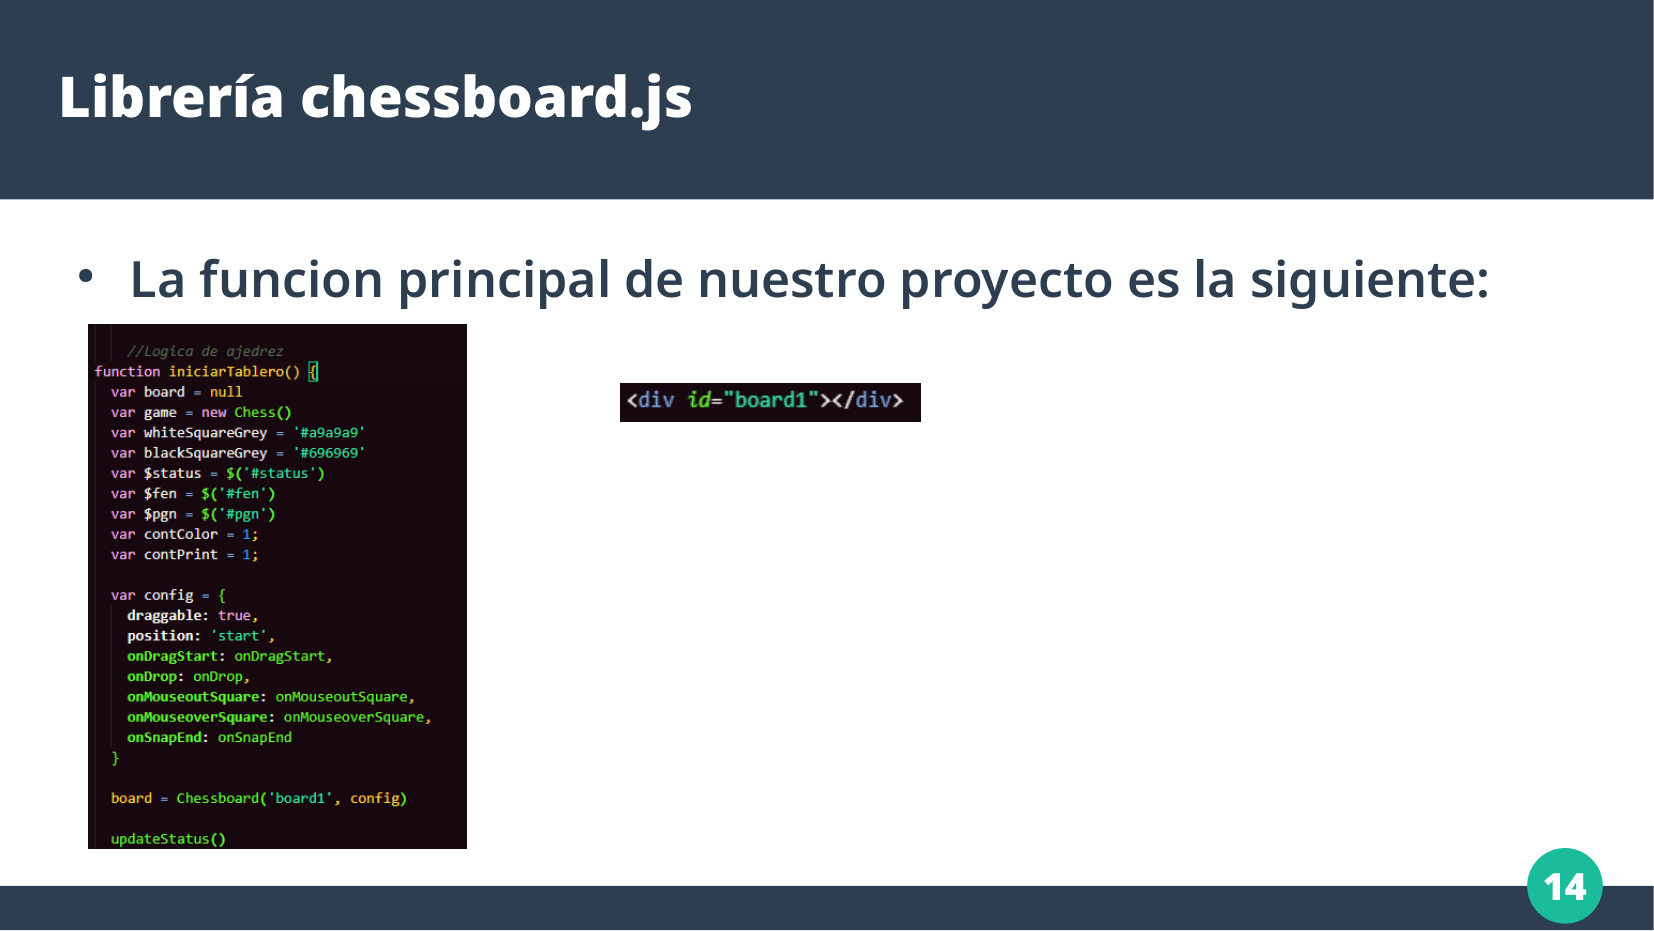

# Librería chessboard.js
La funcion principal de nuestro proyecto es la siguiente: